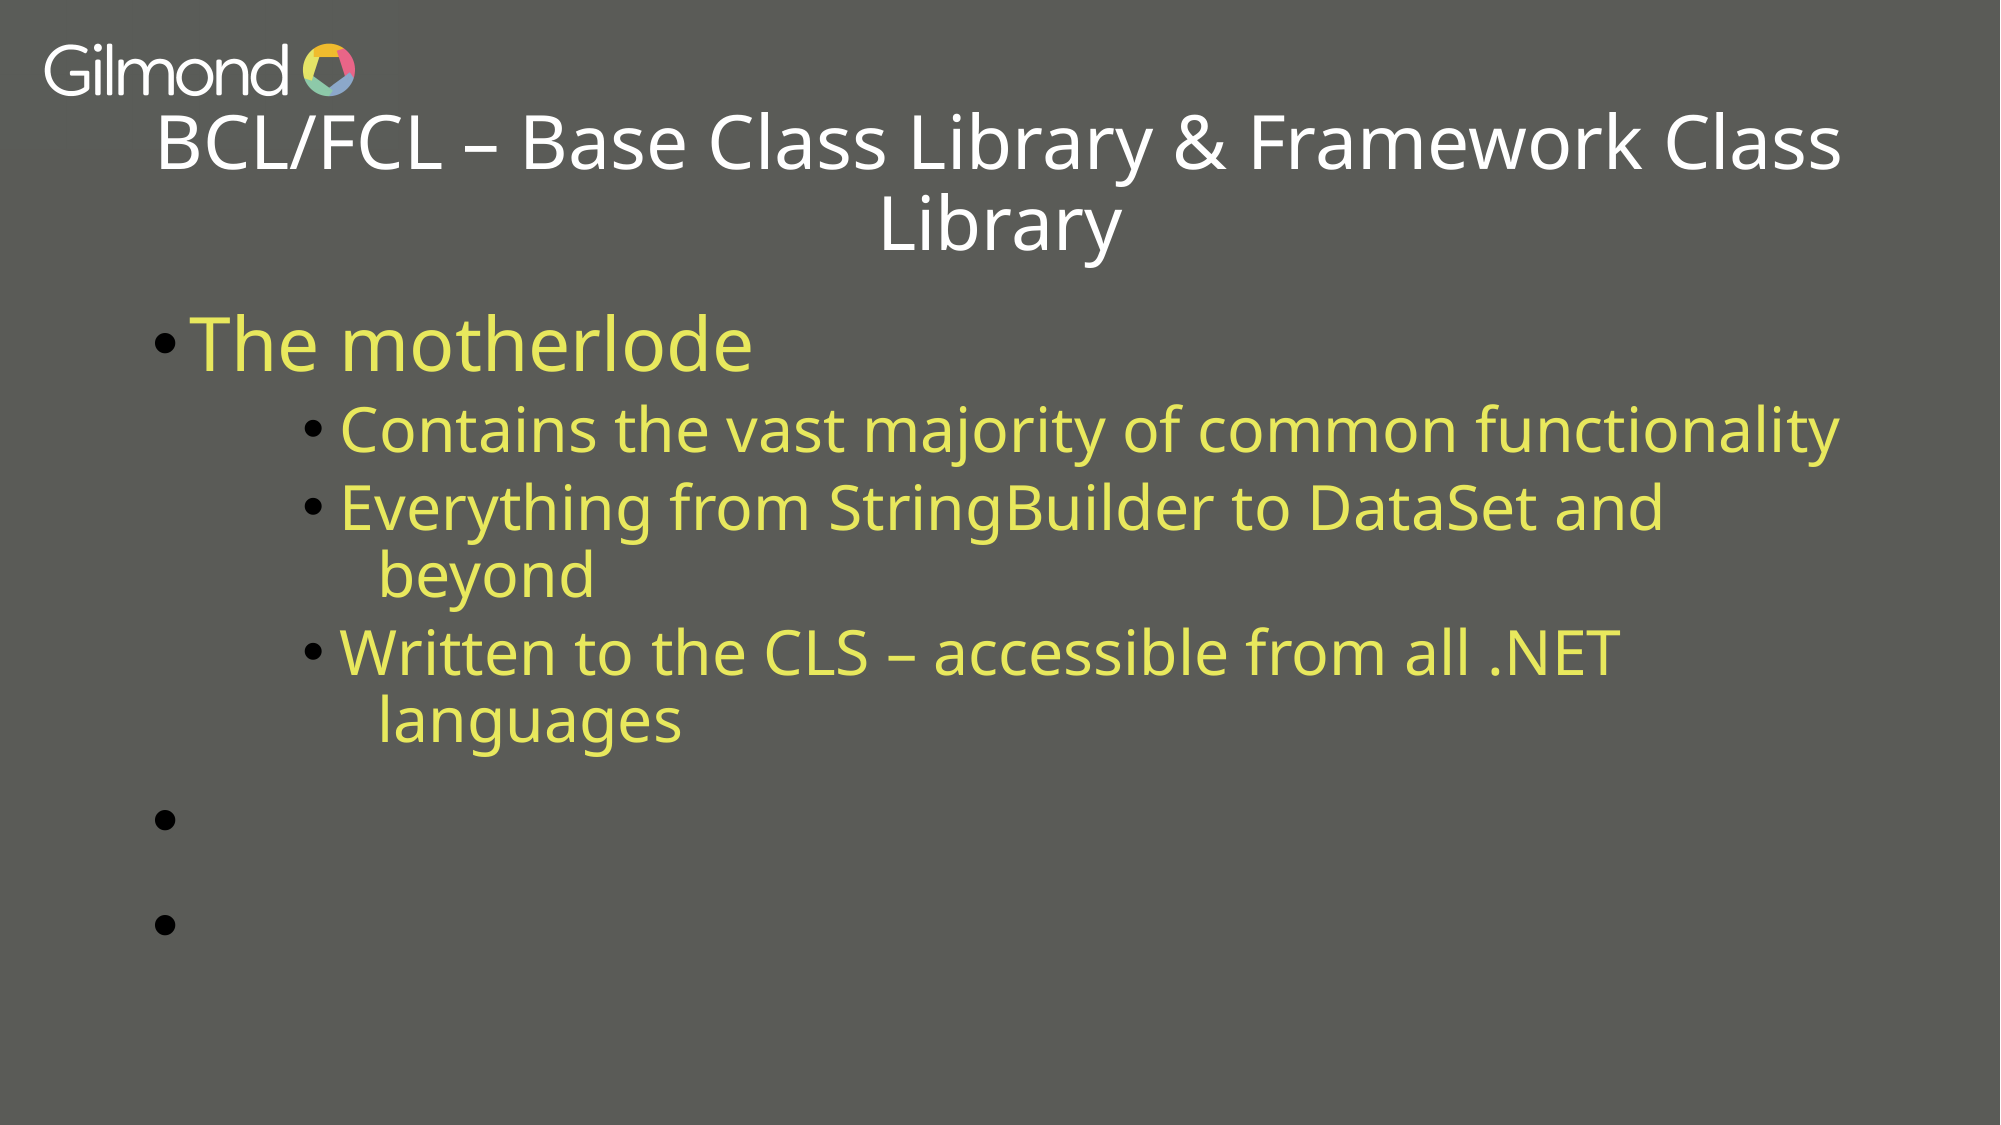

# BCL/FCL – Base Class Library & Framework Class Library
The motherlode
Contains the vast majority of common functionality
Everything from StringBuilder to DataSet and beyond
Written to the CLS – accessible from all .NET languages